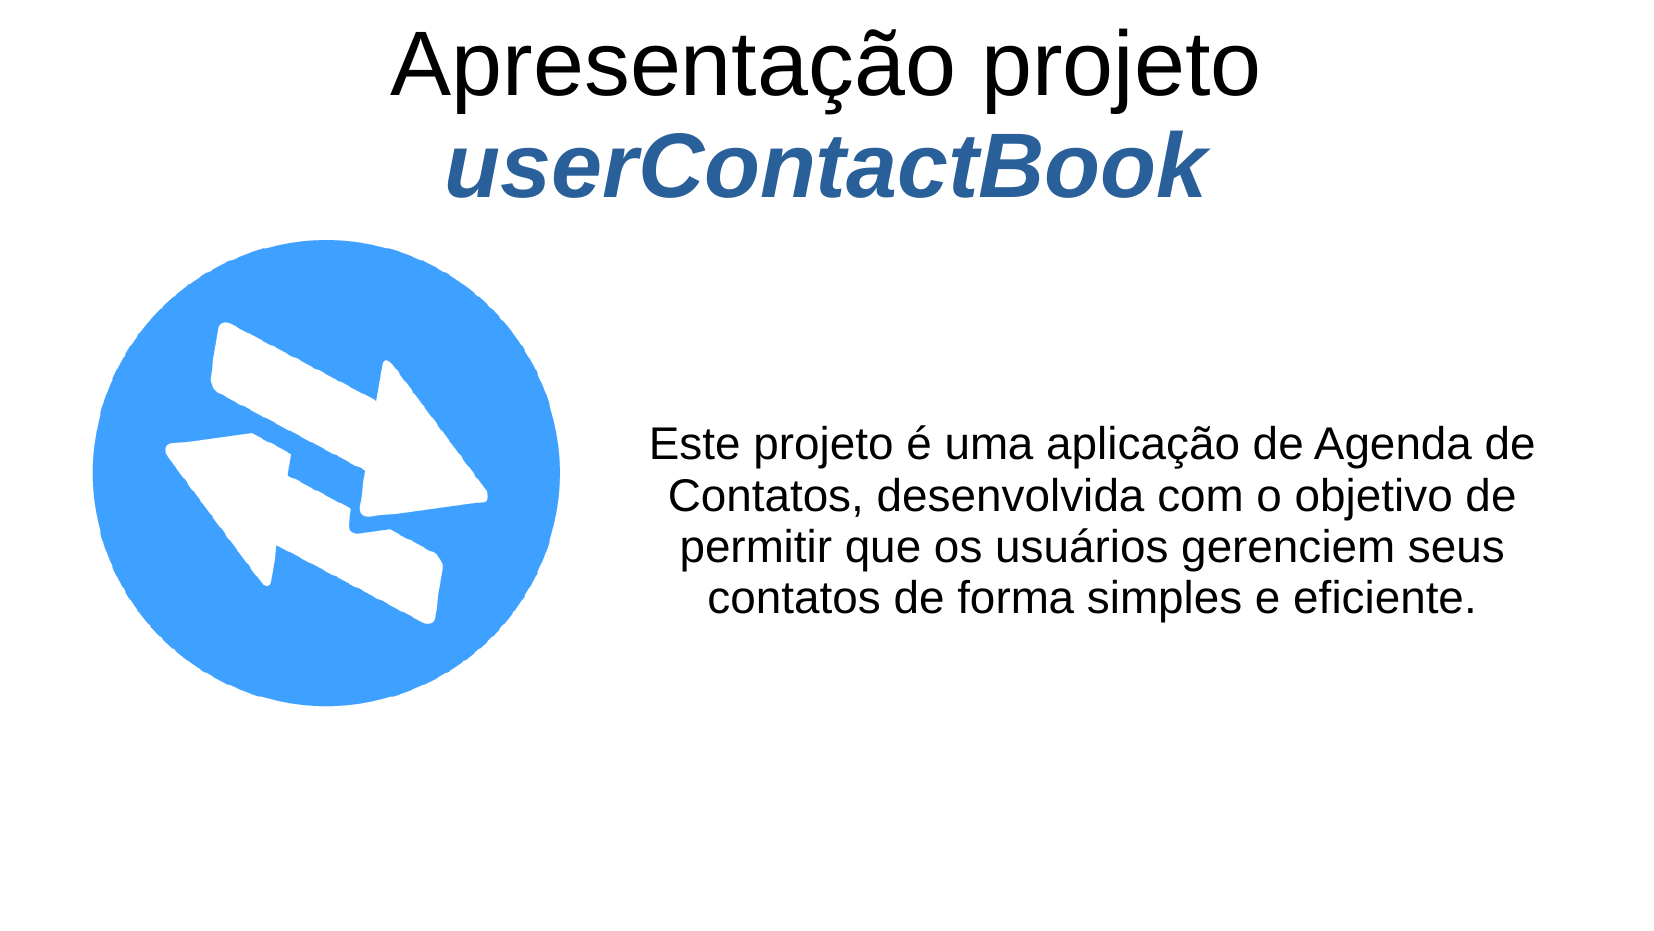

# Apresentação projeto userContactBook
Este projeto é uma aplicação de Agenda de Contatos, desenvolvida com o objetivo de permitir que os usuários gerenciem seus contatos de forma simples e eficiente.